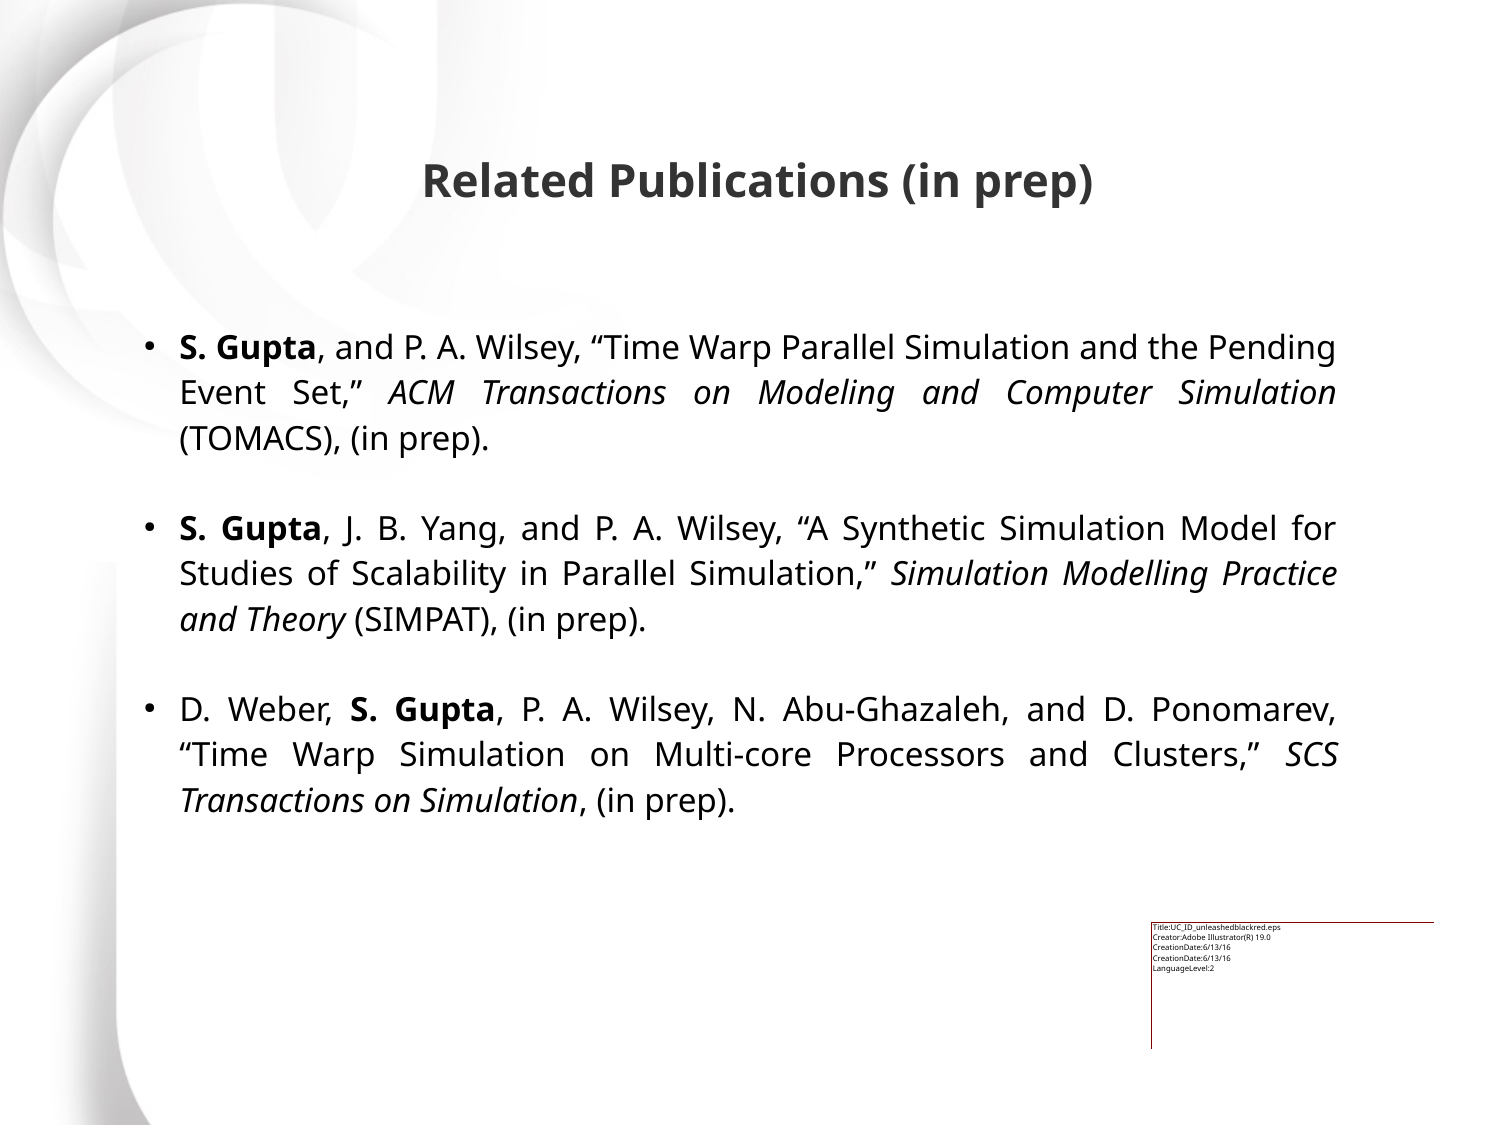

# Related Publications (in prep)
S. Gupta, and P. A. Wilsey, “Time Warp Parallel Simulation and the Pending Event Set,” ACM Transactions on Modeling and Computer Simulation (TOMACS), (in prep).
S. Gupta, J. B. Yang, and P. A. Wilsey, “A Synthetic Simulation Model for Studies of Scalability in Parallel Simulation,” Simulation Modelling Practice and Theory (SIMPAT), (in prep).
D. Weber, S. Gupta, P. A. Wilsey, N. Abu-Ghazaleh, and D. Ponomarev, “Time Warp Simulation on Multi-core Processors and Clusters,” SCS Transactions on Simulation, (in prep).